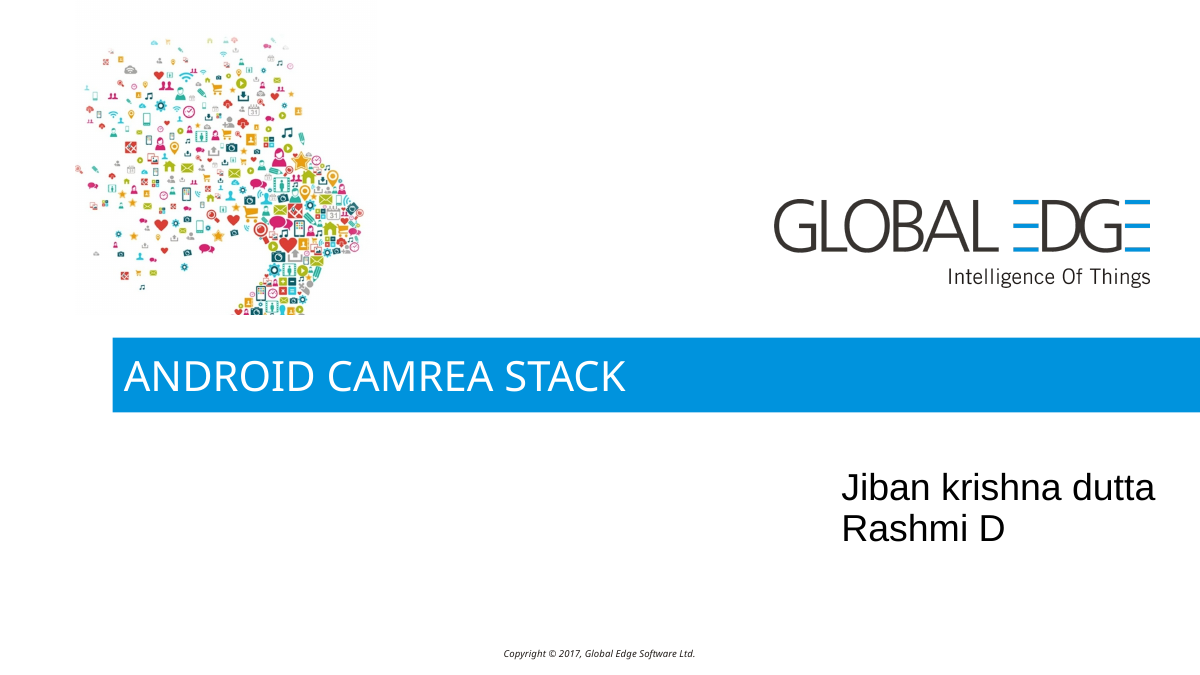

# ANDROID CAMREA STACK
Jiban krishna dutta
Rashmi D